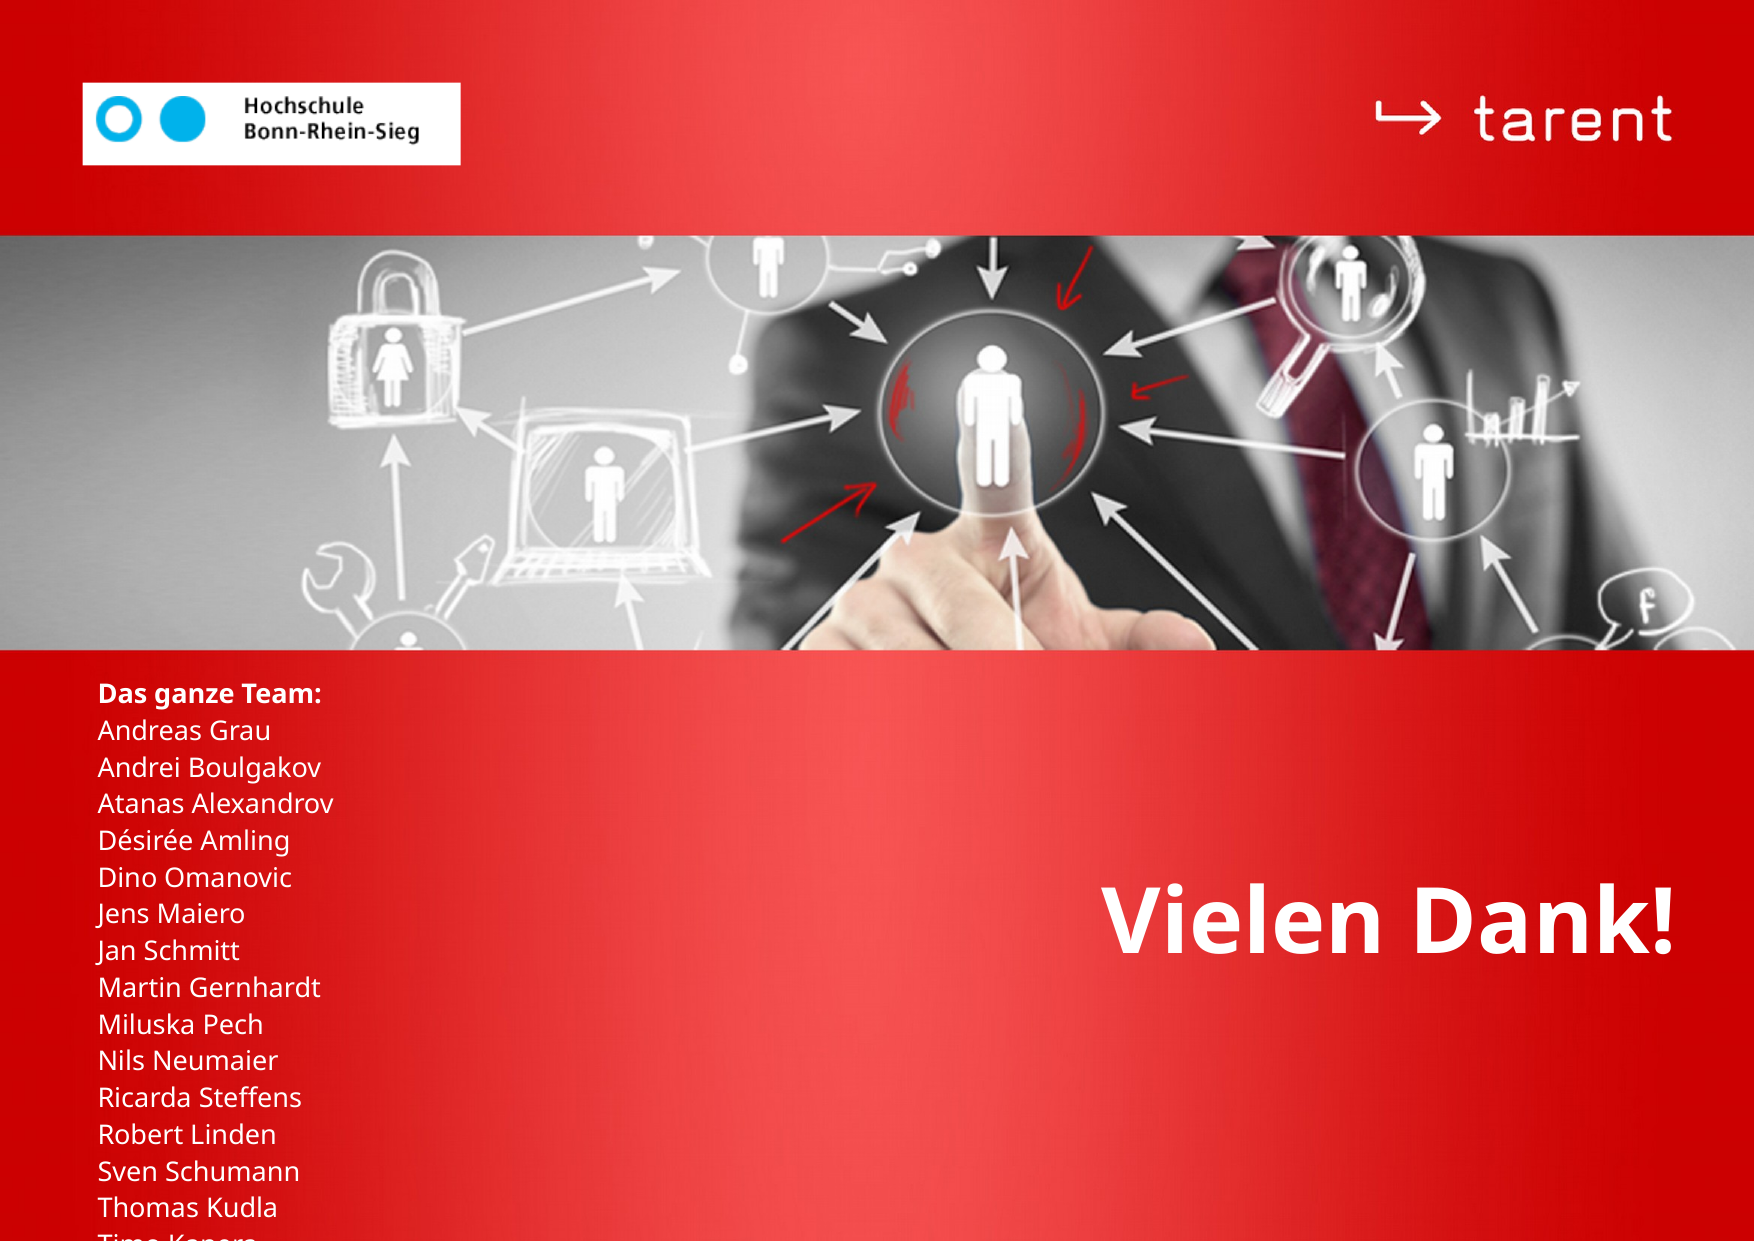

Das ganze Team:
Andreas Grau
Andrei Boulgakov
Atanas Alexandrov
Désirée Amling
Dino Omanovic
Jens Maiero
Jan Schmitt
Martin Gernhardt
Miluska Pech
Nils Neumaier
Ricarda Steffens
Robert Linden
Sven Schumann
Thomas Kudla
Timo Kanera
# Vielen Dank!